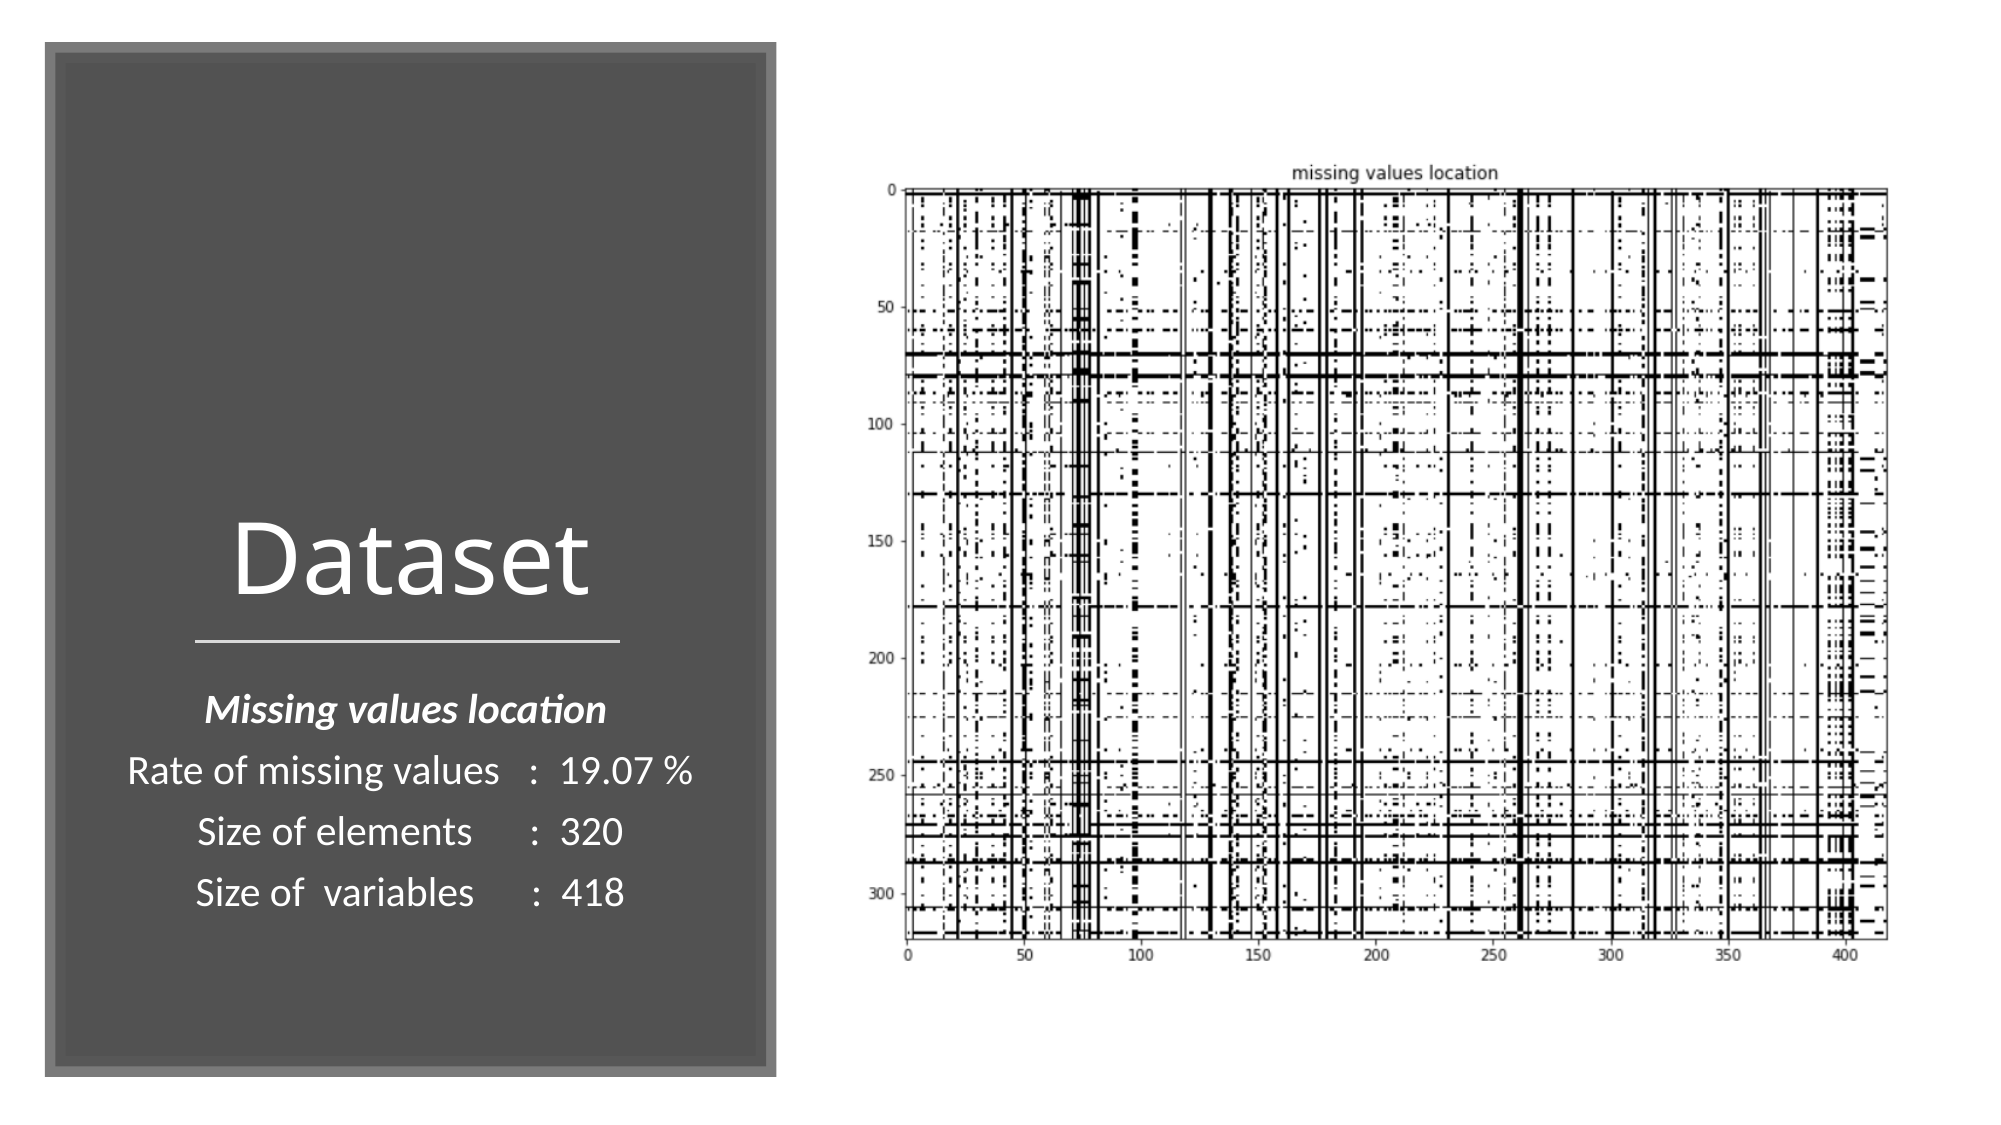

# Dataset
Missing values location
Rate of missing values : 19.07 %
Size of elements : 320
Size of variables : 418